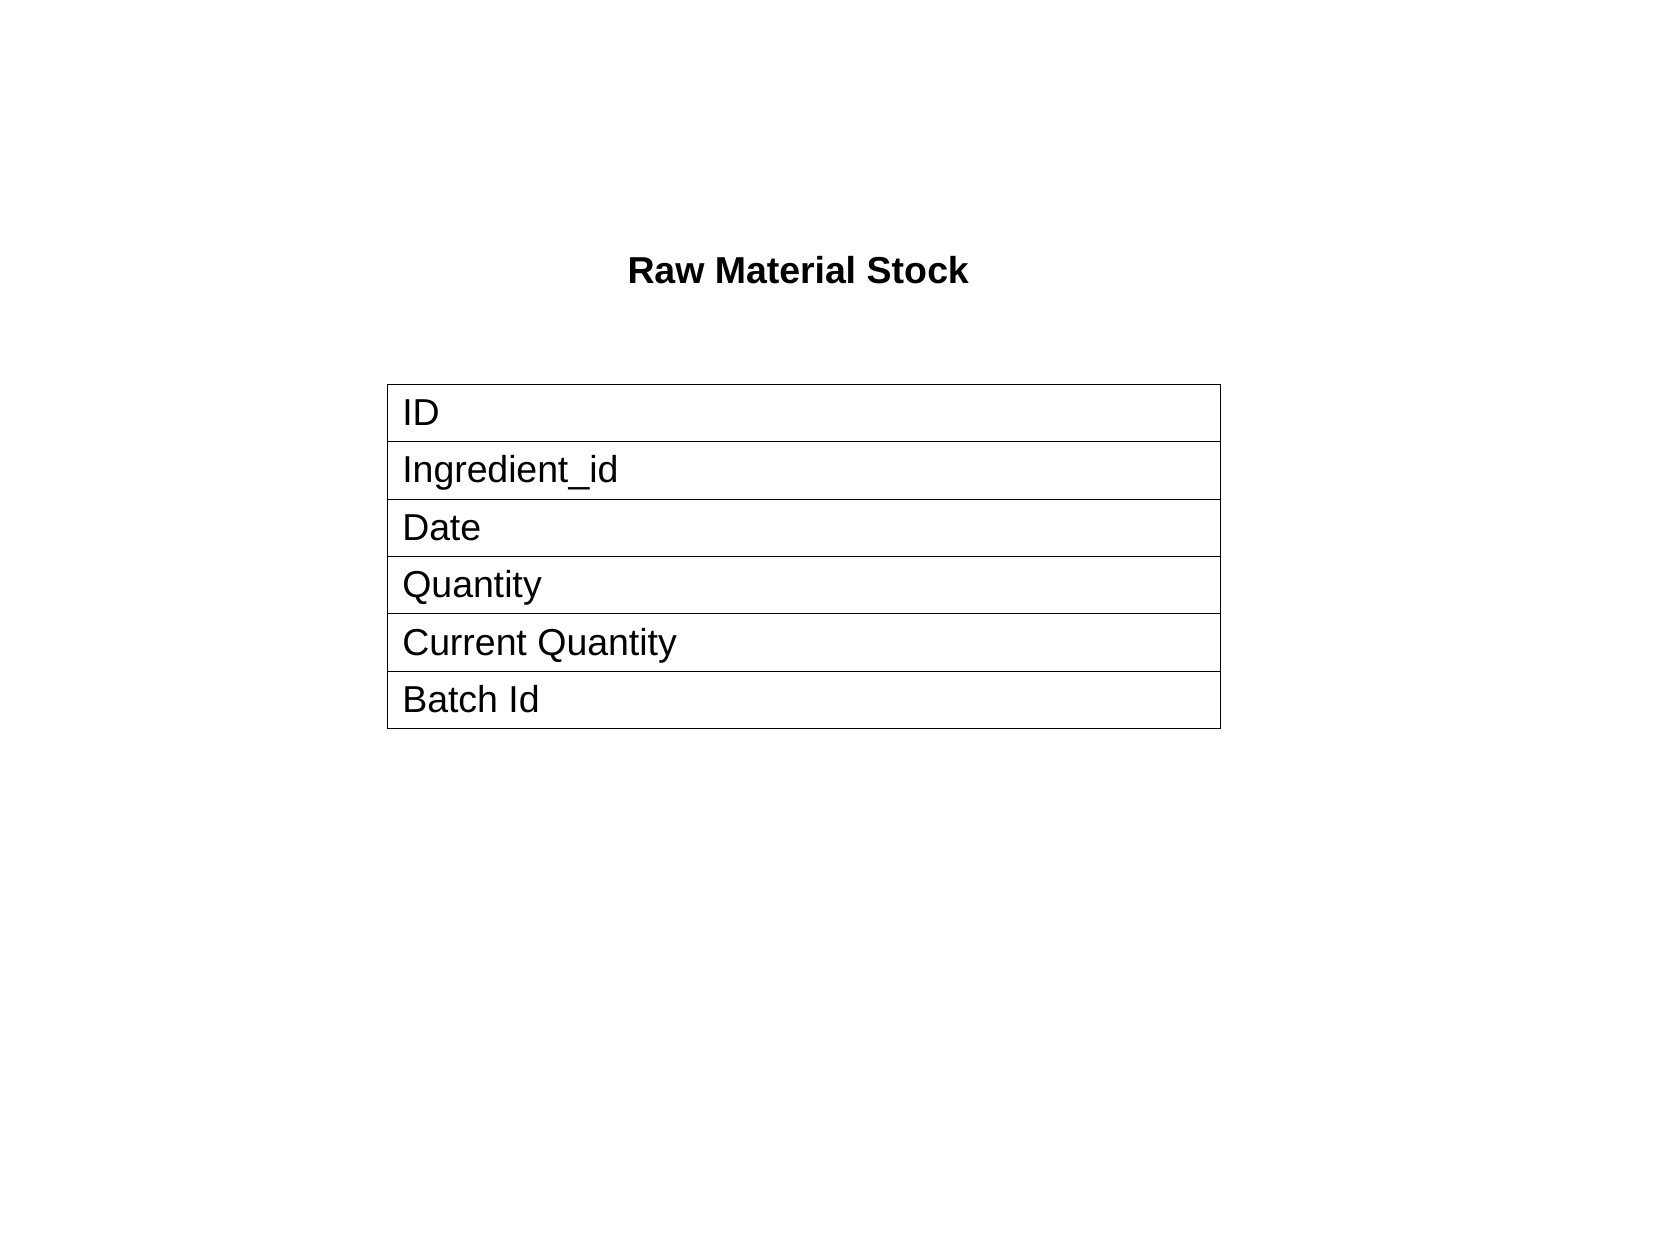

Raw Material Stock
| ID |
| --- |
| Ingredient\_id |
| Date |
| Quantity |
| Current Quantity |
| Batch Id |